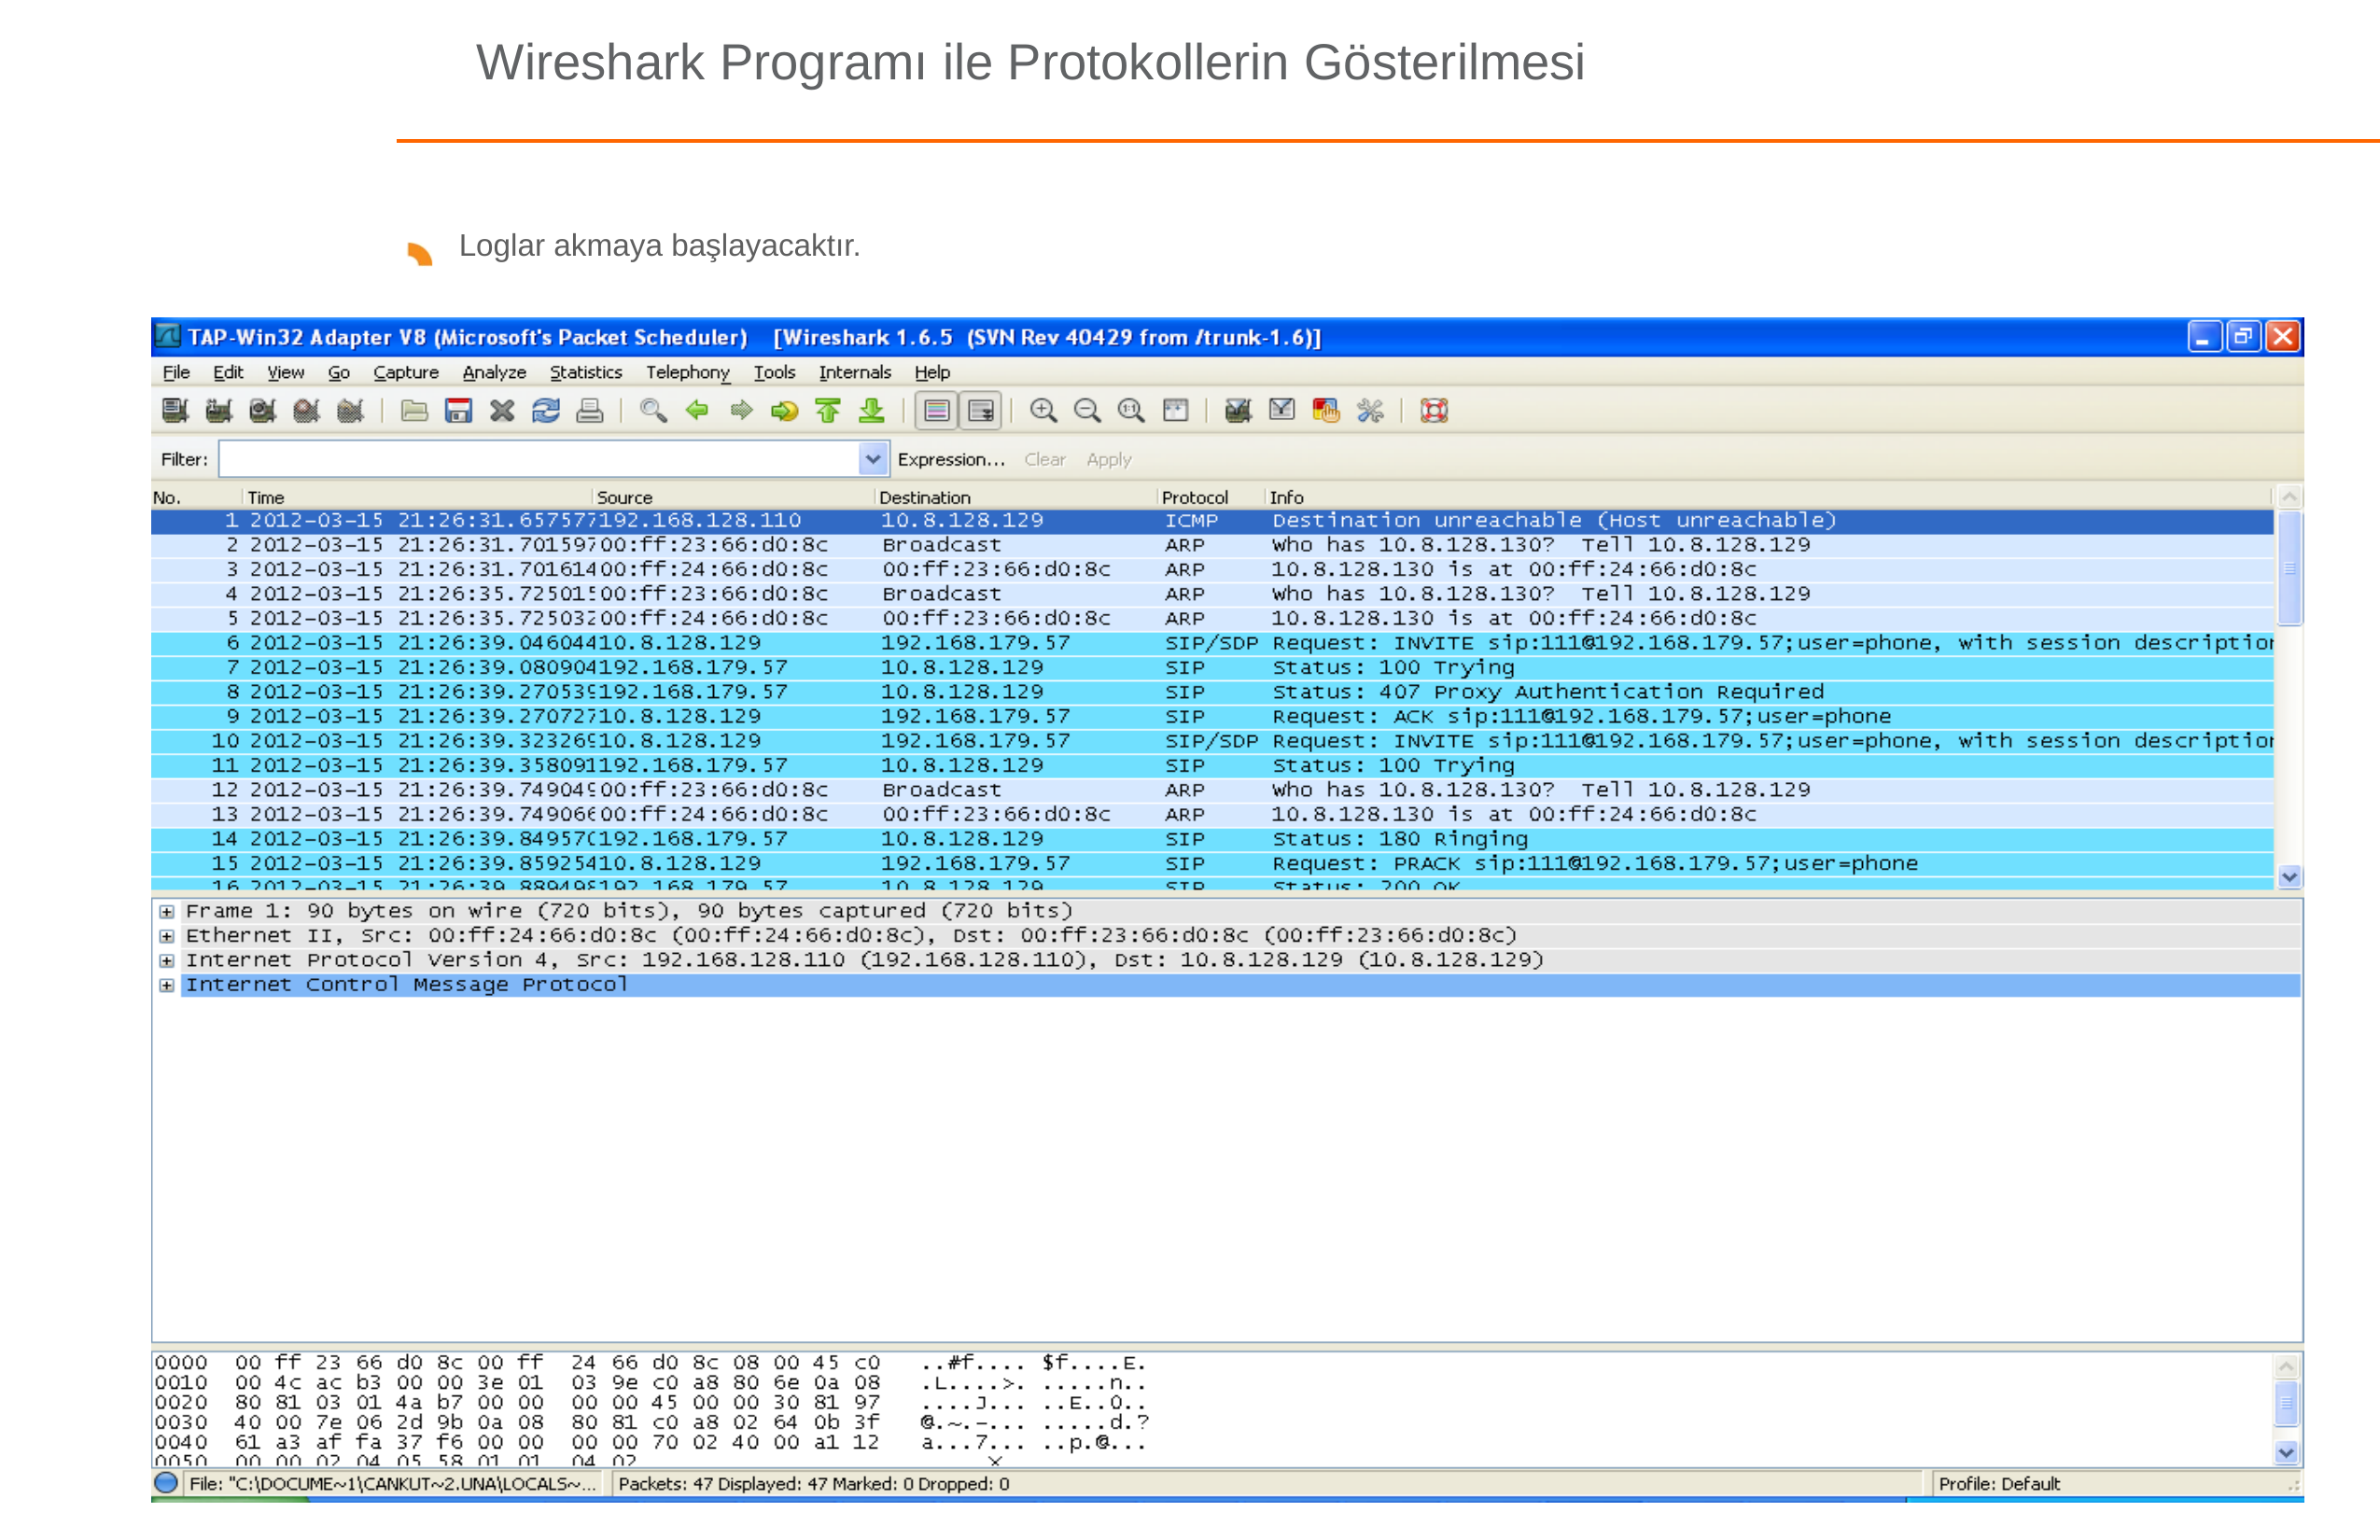

Wireshark Programı ile Protokollerin Gösterilmesi
 Loglar akmaya başlayacaktır.